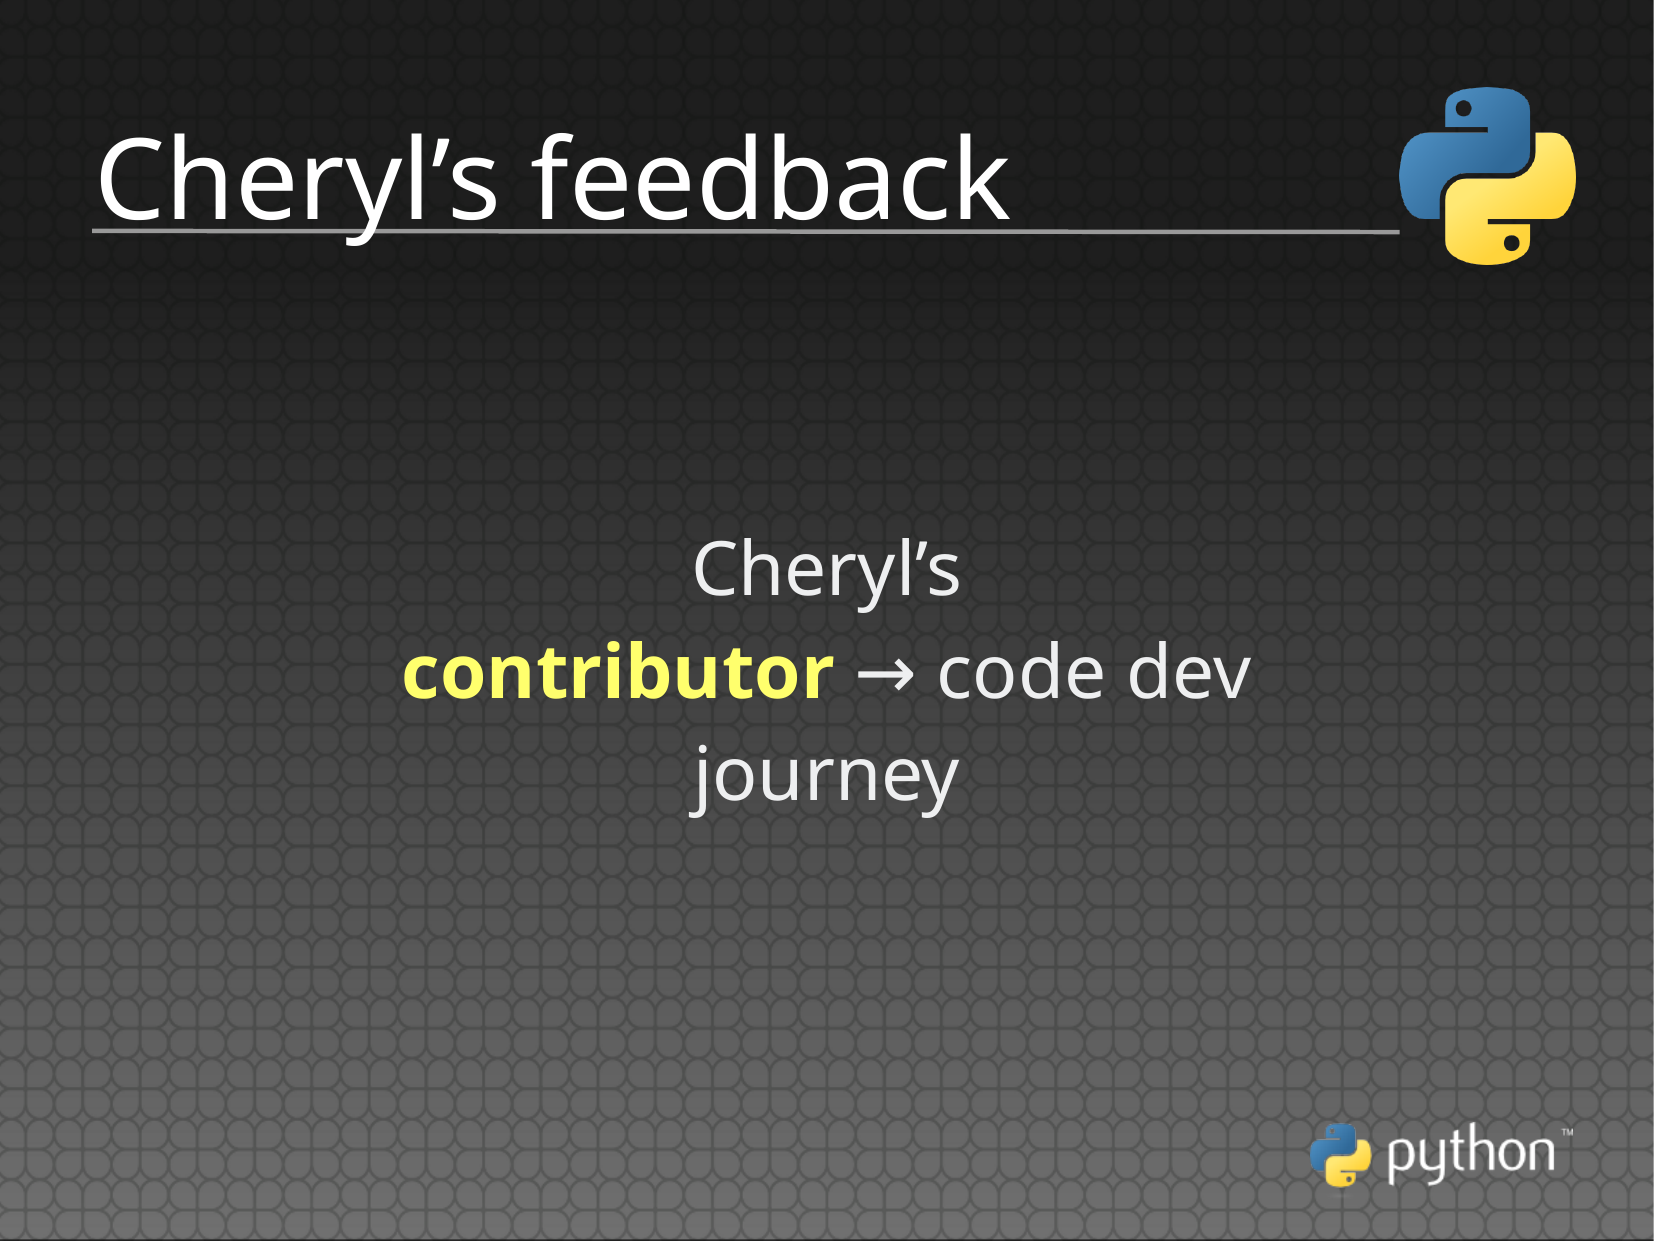

Cheryl’s feedback
# Cheryl’s contributor → code dev journey